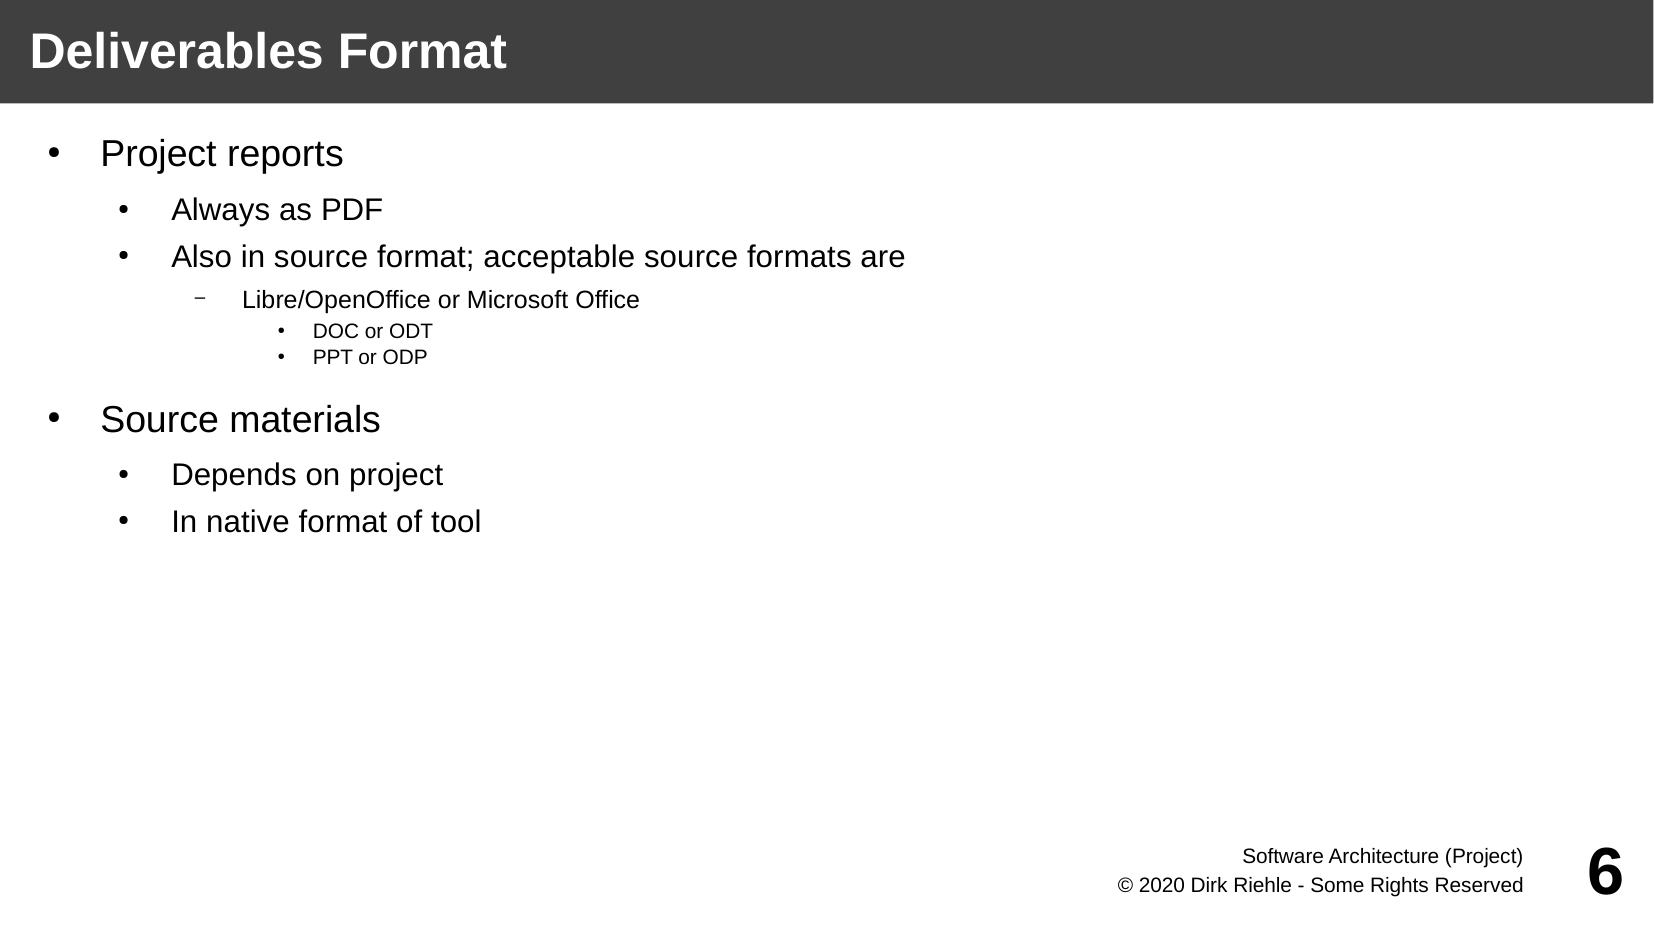

# Deliverables Format
Project reports
Always as PDF
Also in source format; acceptable source formats are
Libre/OpenOffice or Microsoft Office
DOC or ODT
PPT or ODP
Source materials
Depends on project
In native format of tool
Software Architecture (Project)
6
© 2020 Dirk Riehle - Some Rights Reserved